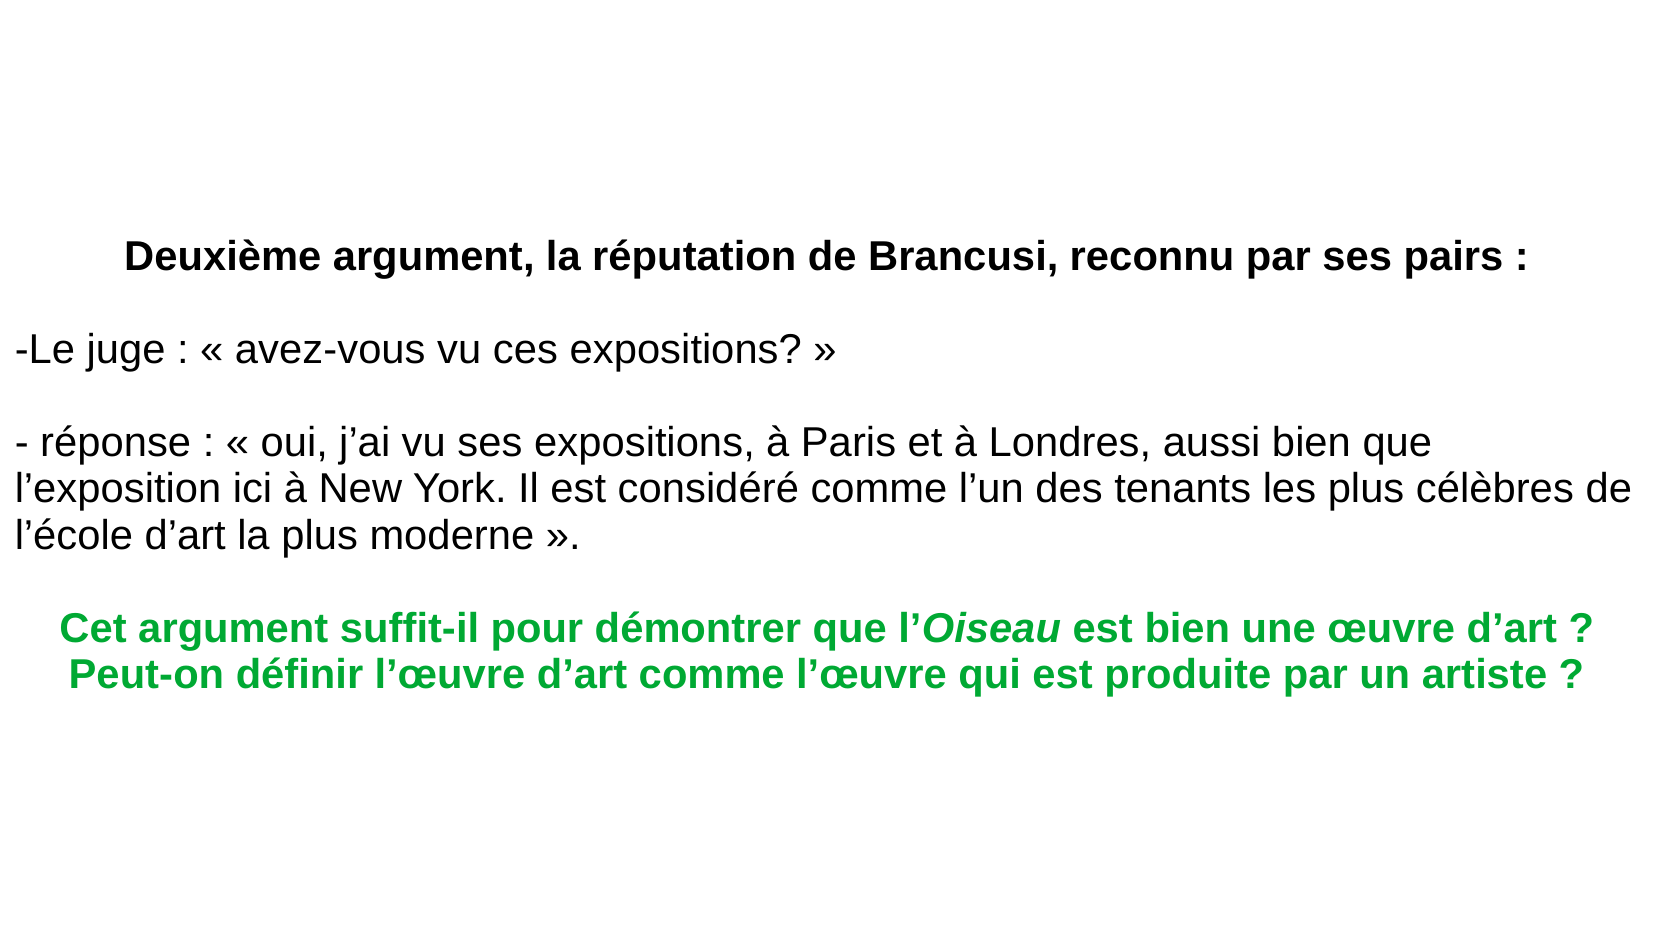

Deuxième argument, la réputation de Brancusi, reconnu par ses pairs :
-Le juge : « avez-vous vu ces expositions? »
- réponse : « oui, j’ai vu ses expositions, à Paris et à Londres, aussi bien que l’exposition ici à New York. Il est considéré comme l’un des tenants les plus célèbres de l’école d’art la plus moderne ».
Cet argument suffit-il pour démontrer que l’Oiseau est bien une œuvre d’art ?
Peut-on définir l’œuvre d’art comme l’œuvre qui est produite par un artiste ?